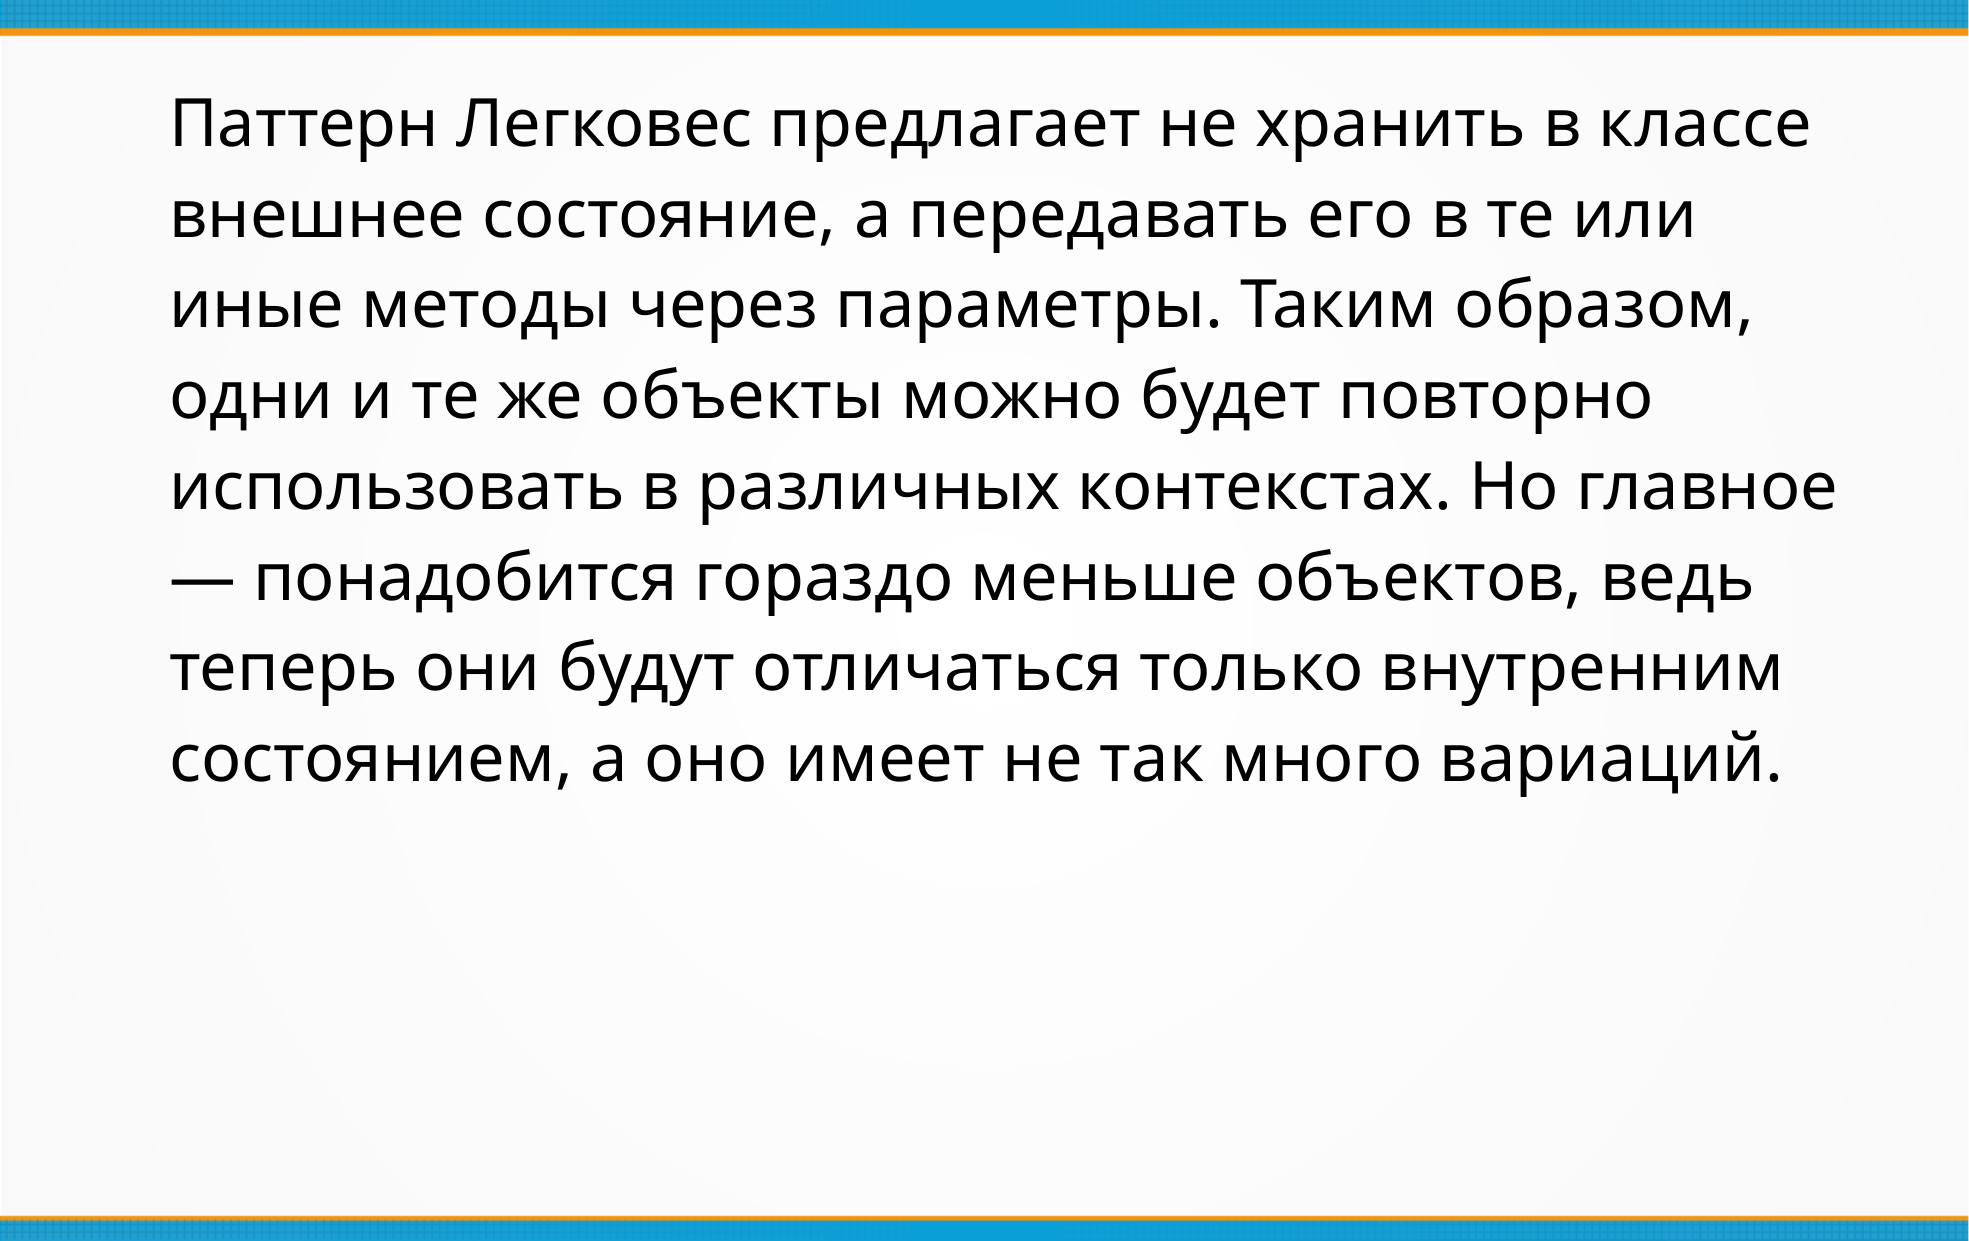

# Паттерн Легковес предлагает не хранить в классе внешнее состояние, а передавать его в те или иные методы через параметры. Таким образом, одни и те же объекты можно будет повторно использовать в различных контекстах. Но главное — понадобится гораздо меньше объектов, ведь теперь они будут отличаться только внутренним состоянием, а оно имеет не так много вариаций.